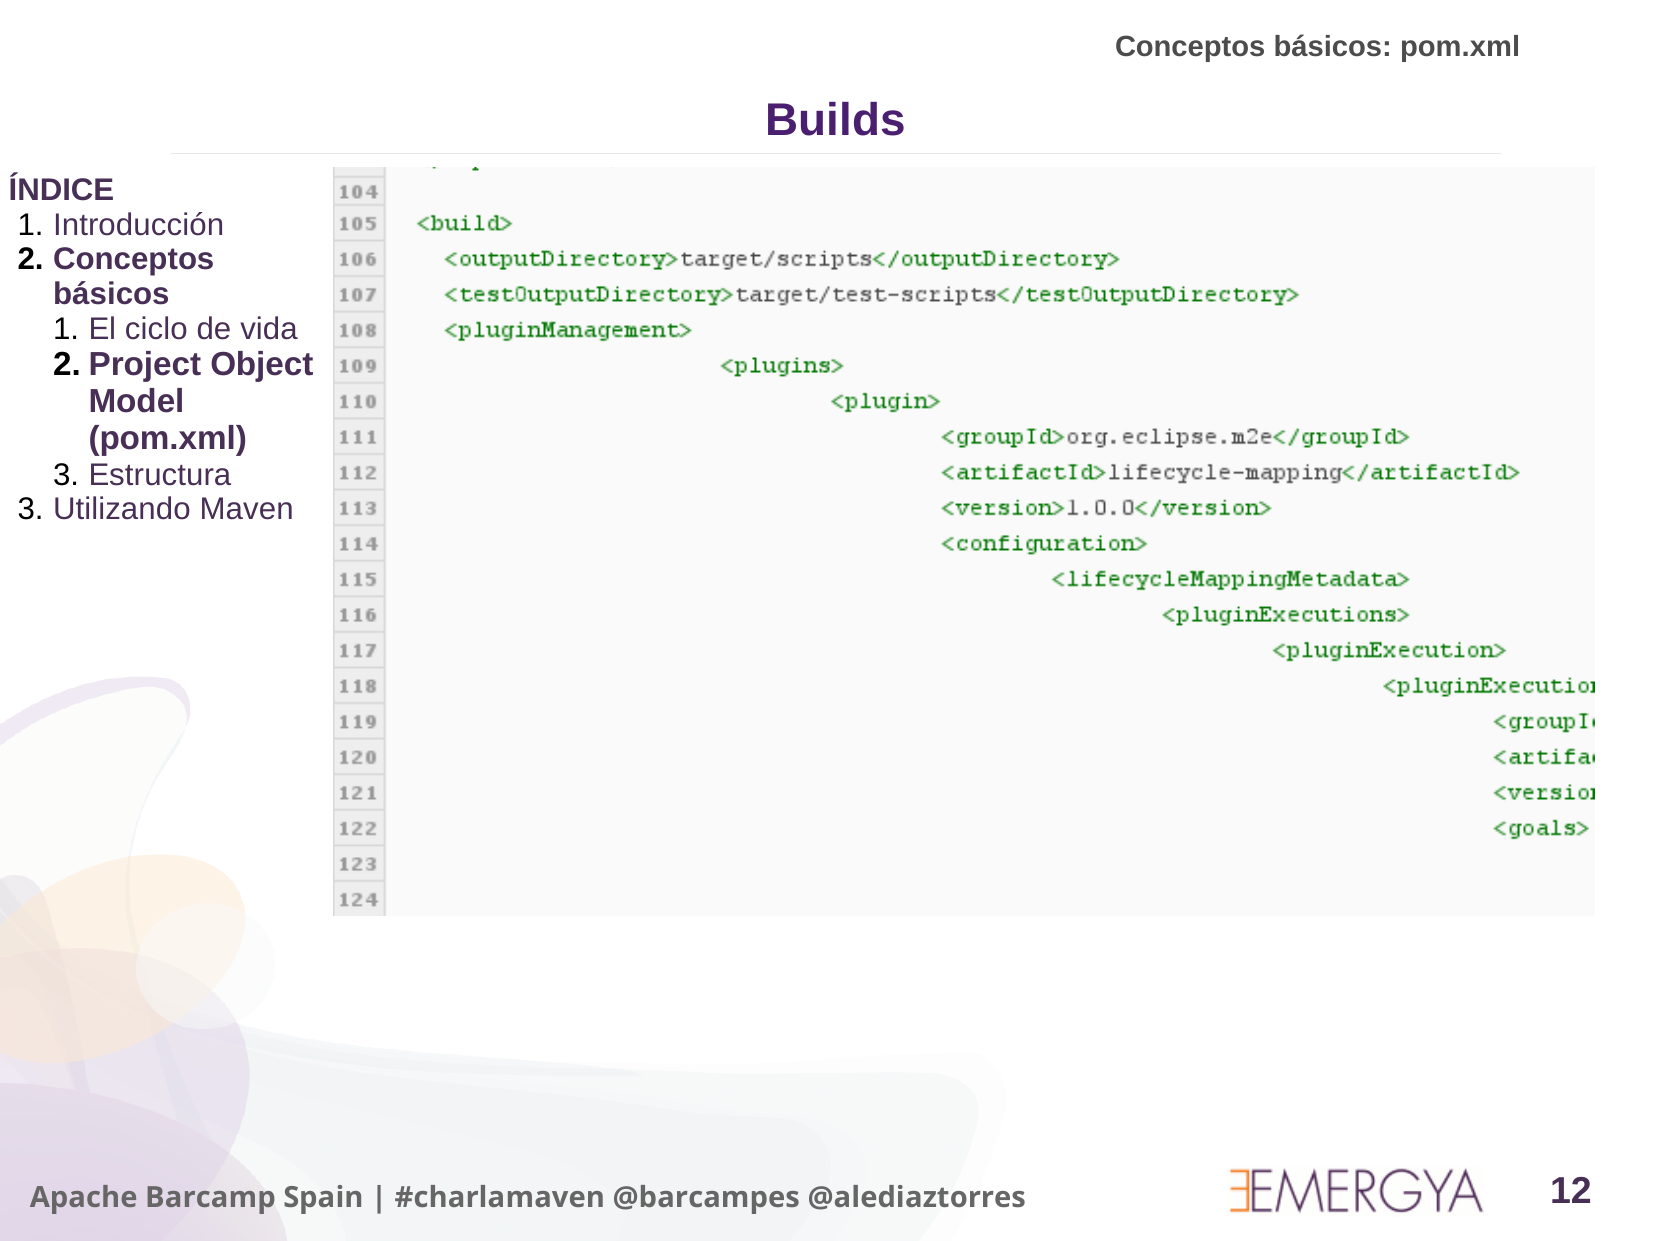

Conceptos básicos: pom.xml
Builds
ÍNDICE
Introducción
Conceptos básicos
El ciclo de vida
Project Object Model (pom.xml)
Estructura
Utilizando Maven
#